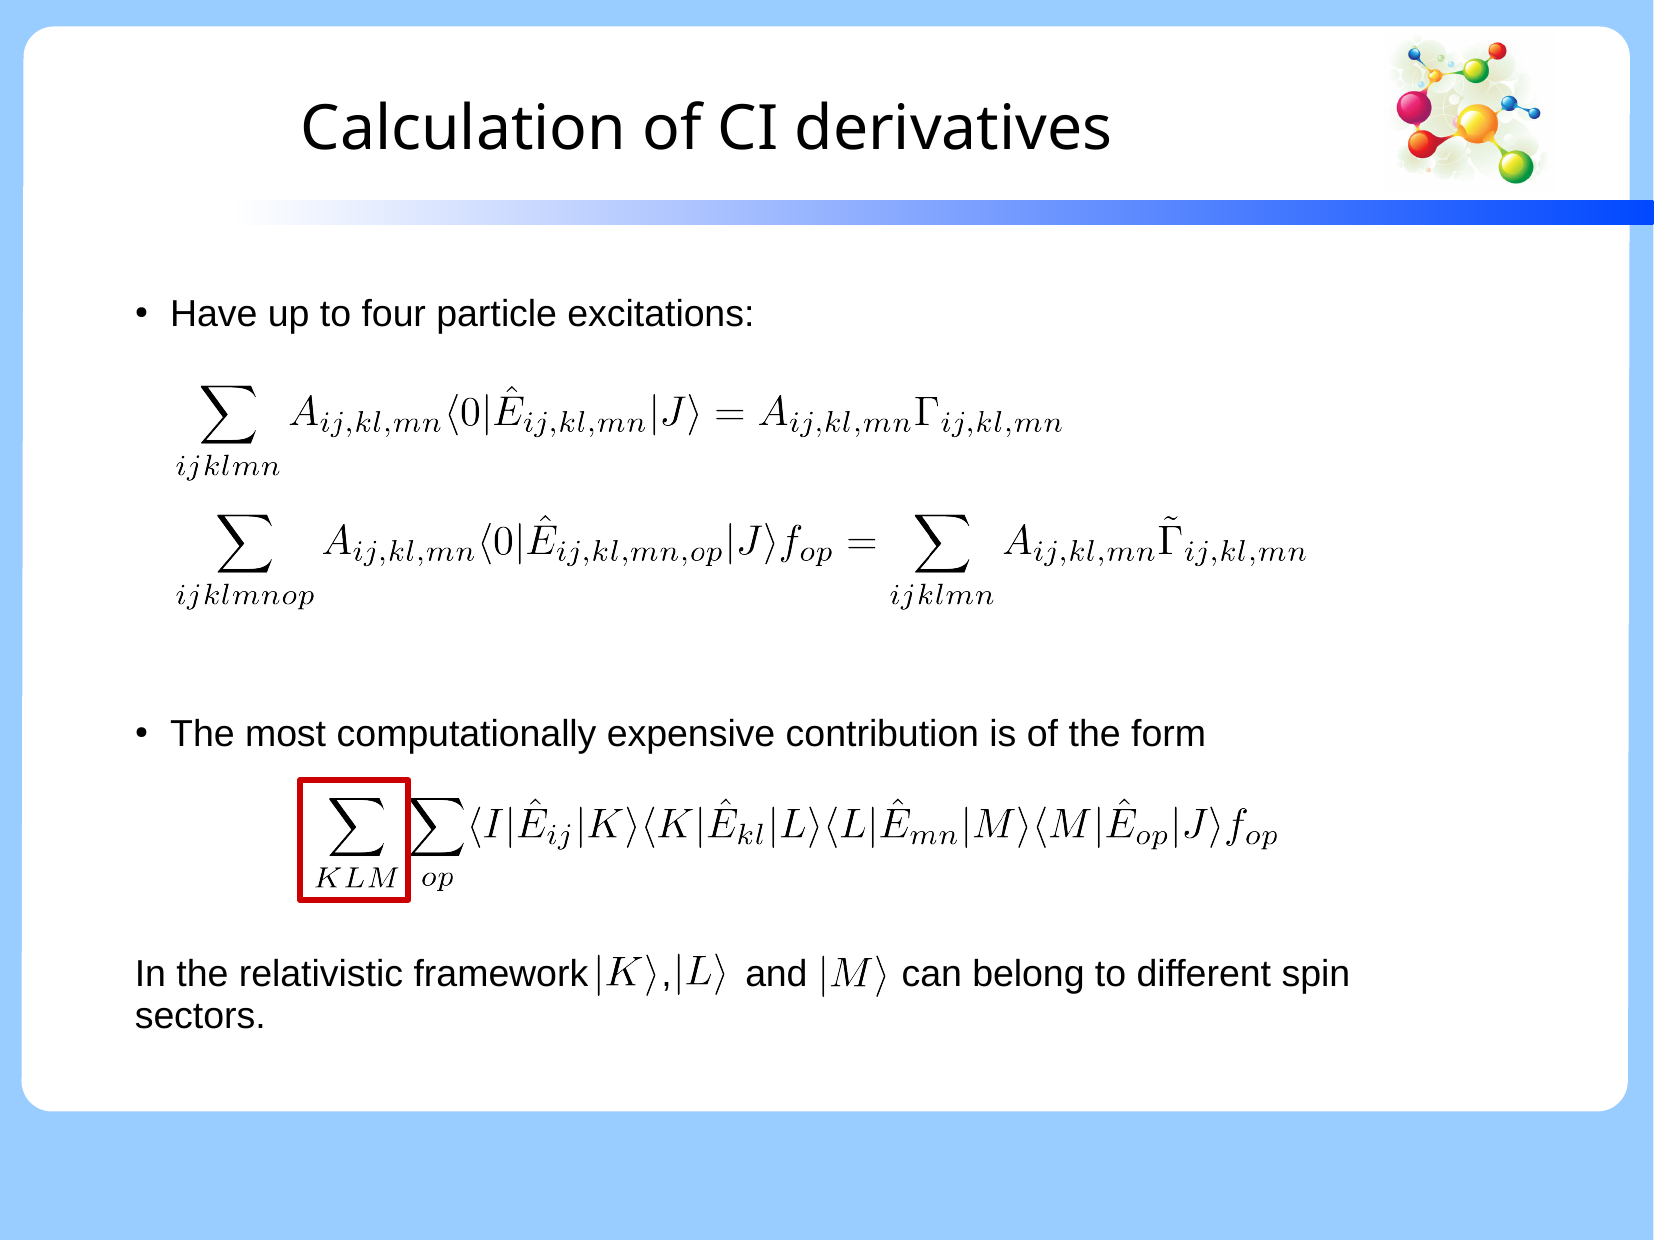

# Calculation of CI derivatives
Have up to four particle excitations:
The most computationally expensive contribution is of the form
In the relativistic framework , and can belong to different spin sectors.